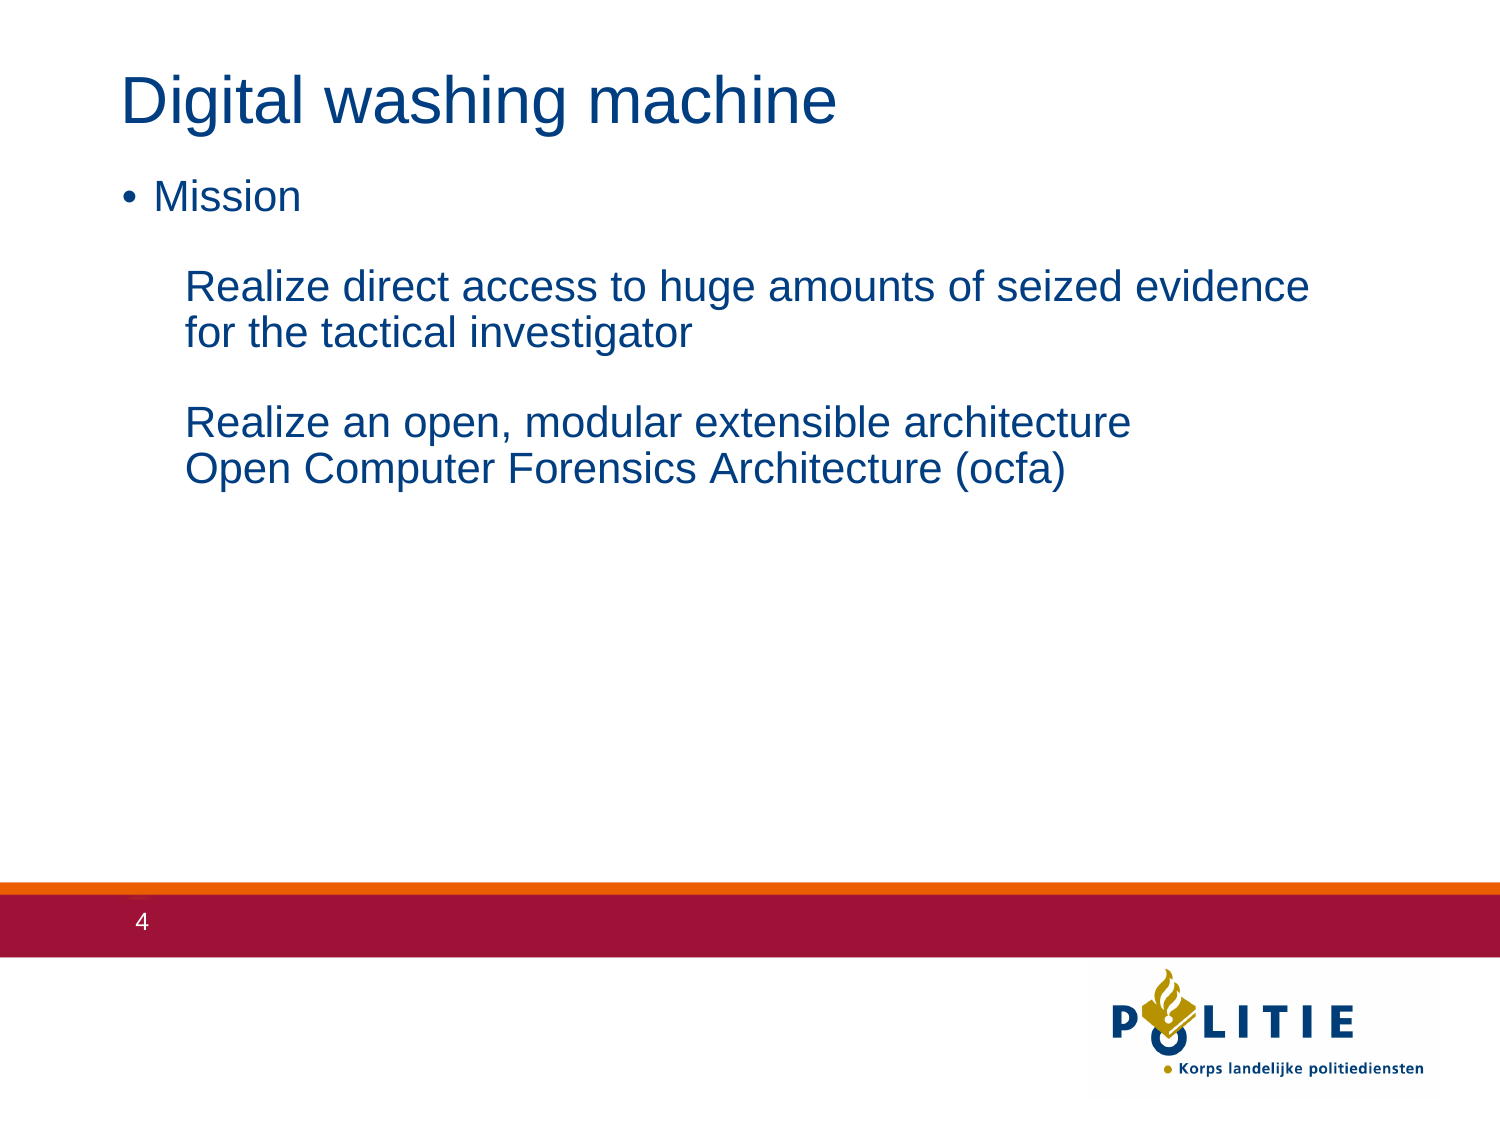

# Digital washing machine
Mission
Realize direct access to huge amounts of seized evidence for the tactical investigator
Realize an open, modular extensible architecture
Open Computer Forensics Architecture (ocfa)